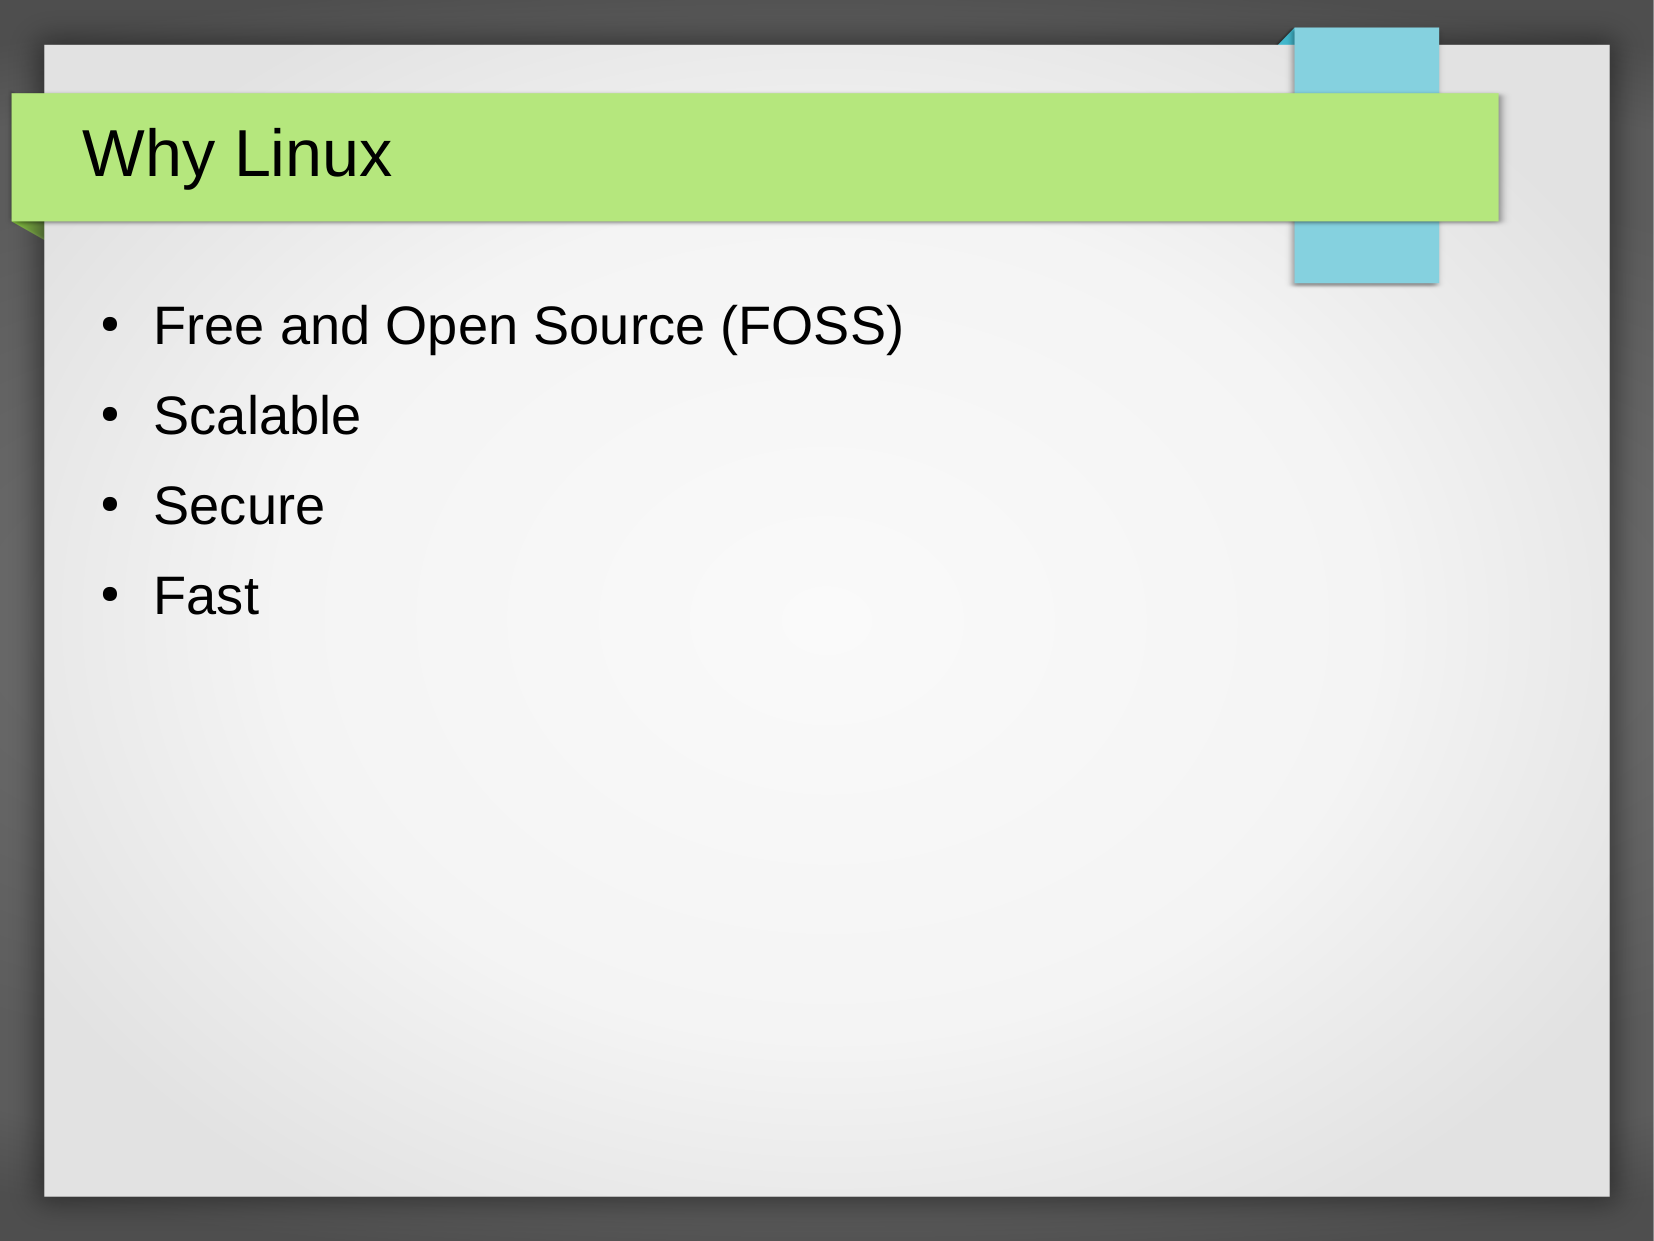

# Why Linux
Free and Open Source (FOSS)
Scalable
Secure
Fast